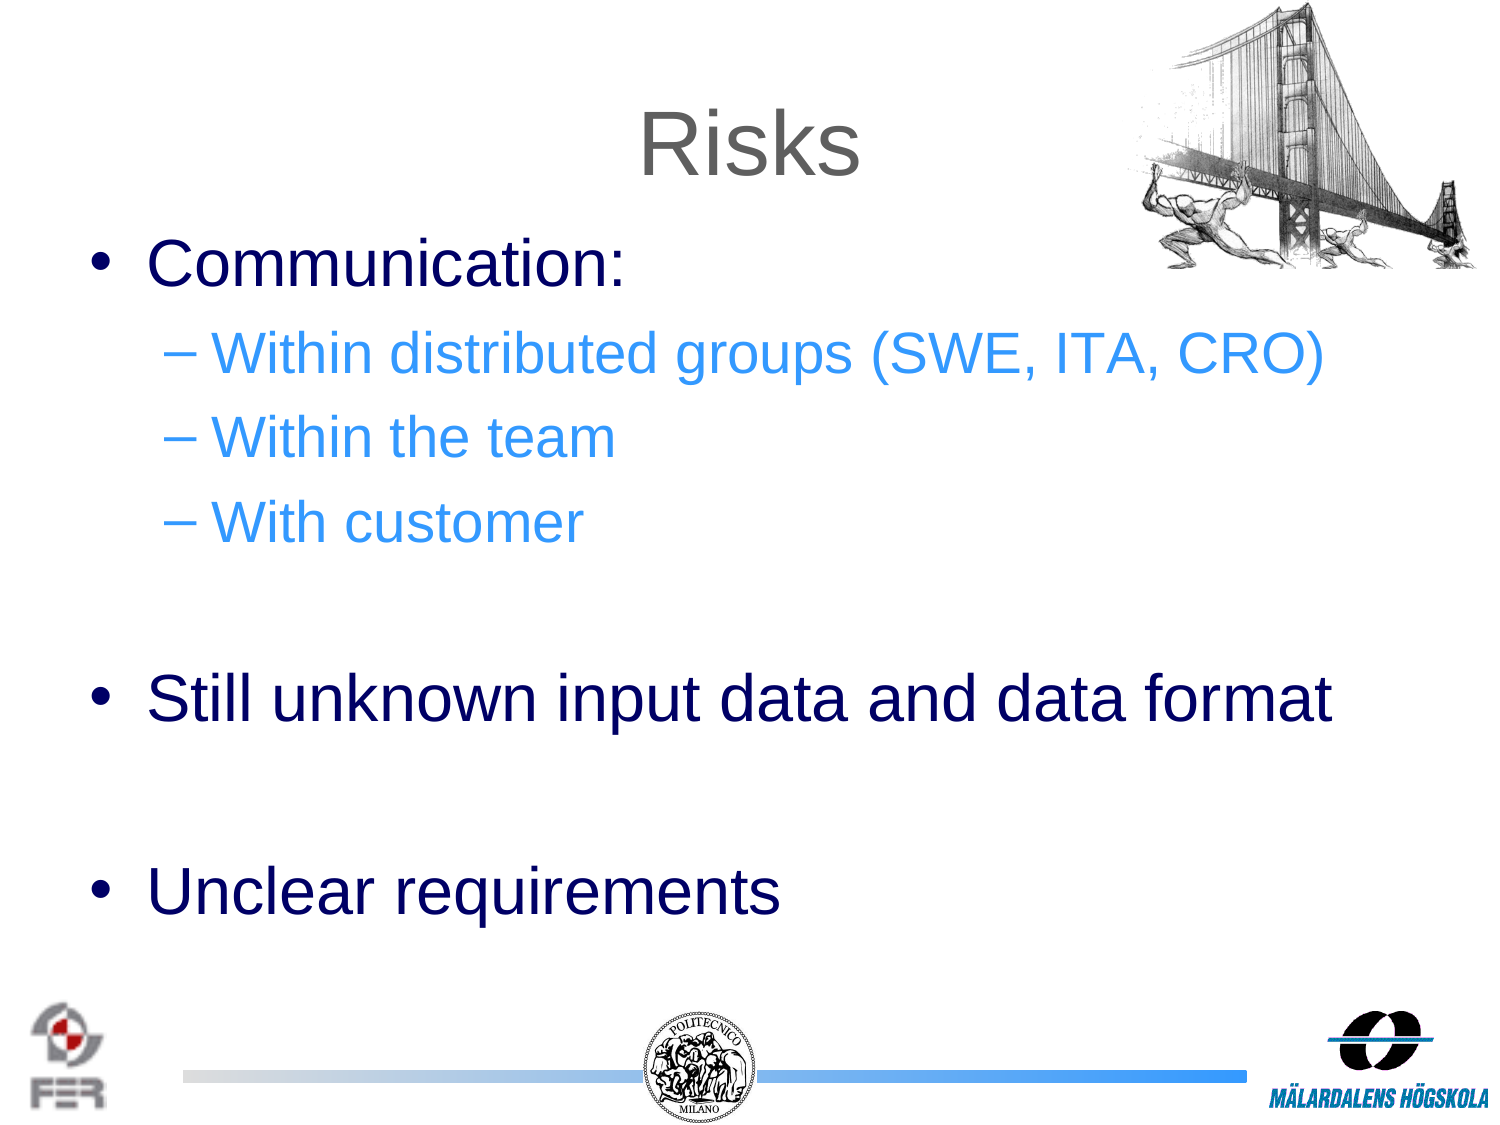

# Risks
Communication:
Within distributed groups (SWE, ITA, CRO)
Within the team
With customer
Still unknown input data and data format
Unclear requirements